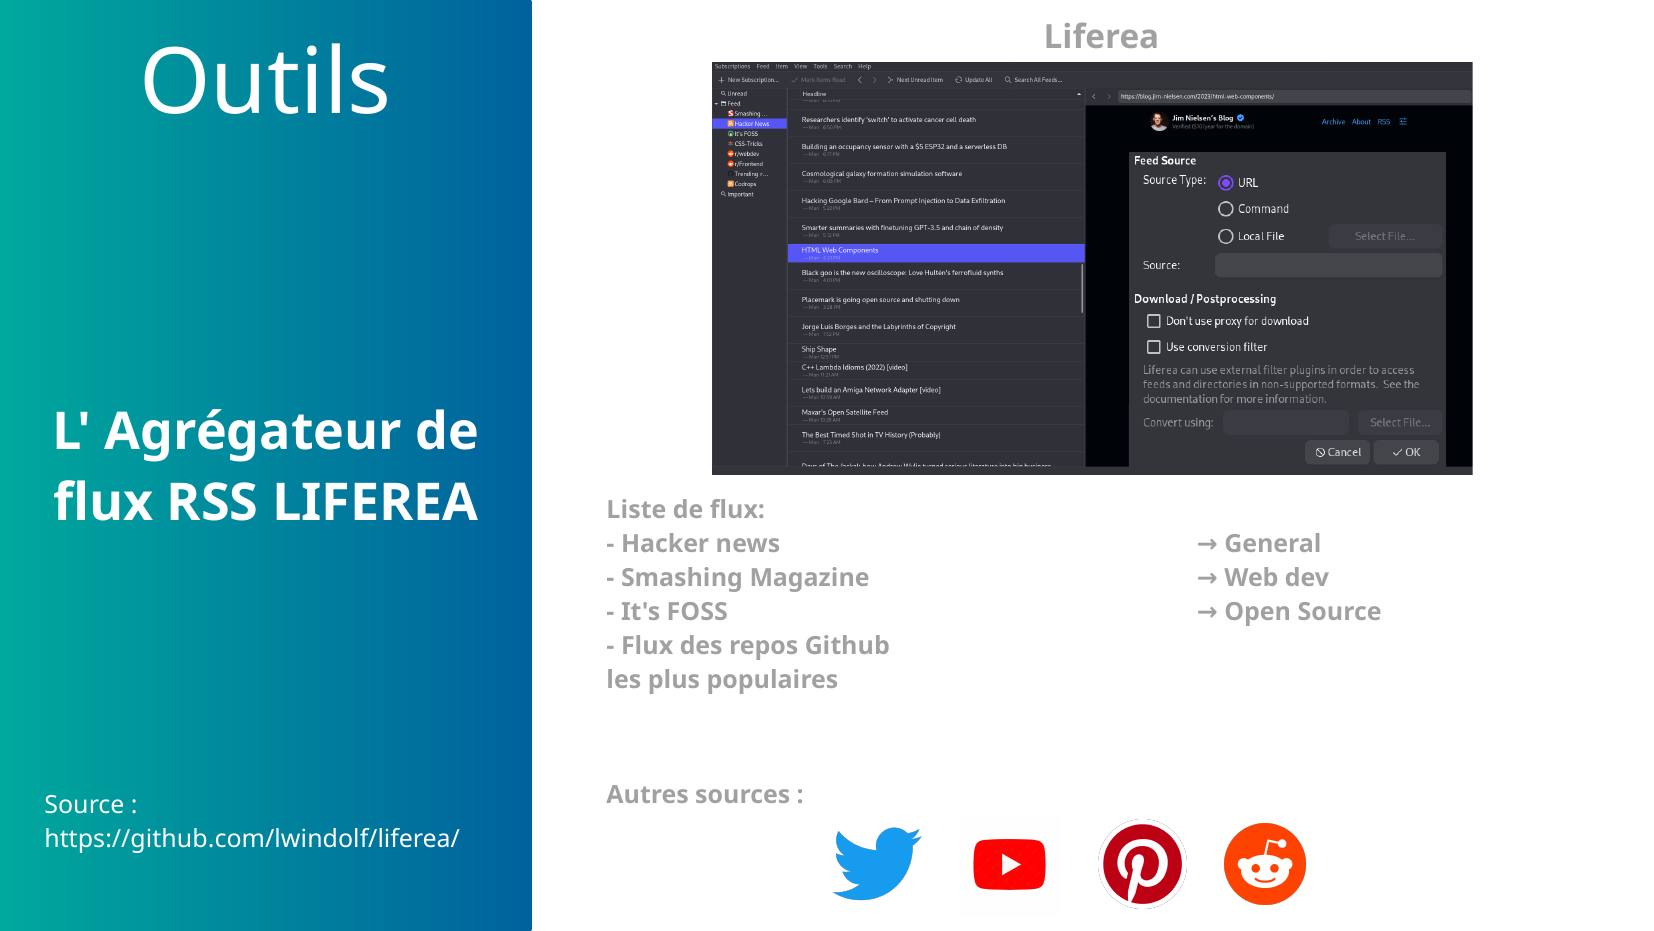

# Outils
Liferea
L' Agrégateur de flux RSS LIFEREA
Liste de flux:
- Hacker news	→ General
- Smashing Magazine	→ Web dev
- It's FOSS	→ Open Source
- Flux des repos Github
les plus populaires
Autres sources :
Source :
https://github.com/lwindolf/liferea/